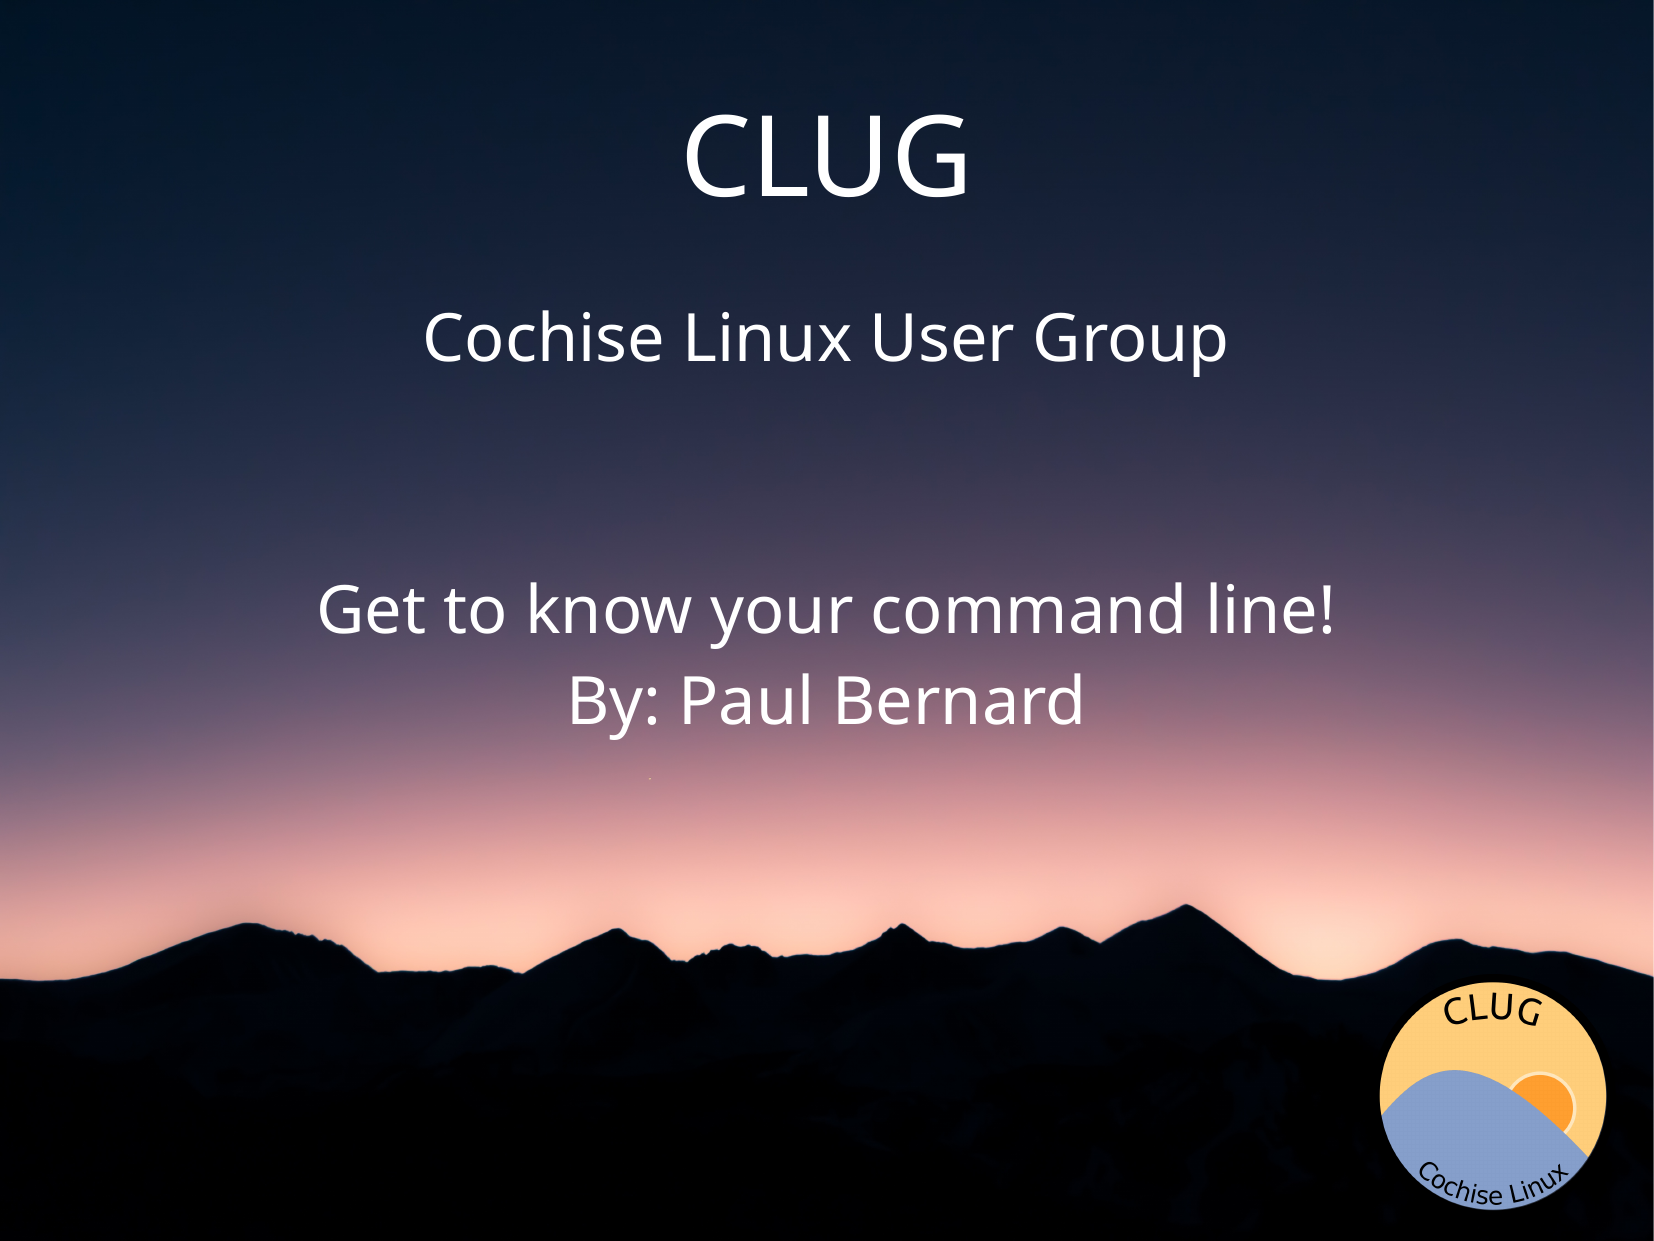

# CLUG
Cochise Linux User Group
Get to know your command line!
By: Paul Bernard
CochiseLinuxUsersGroup.github.io